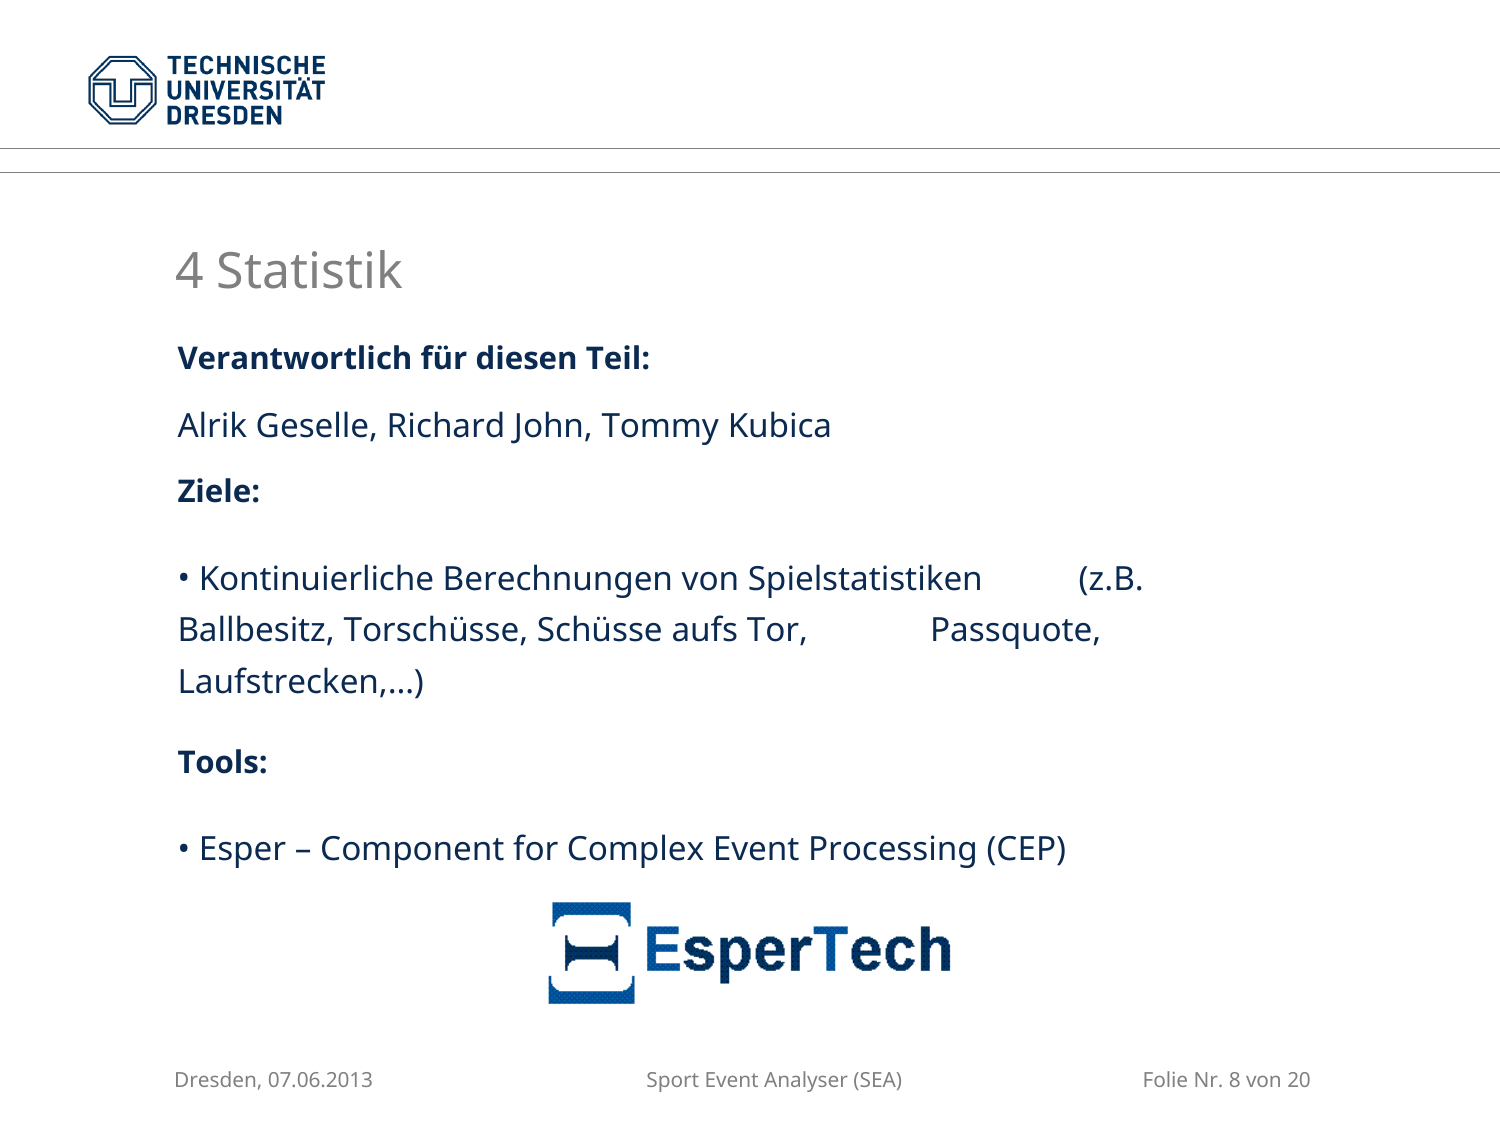

# 4 Statistik
Verantwortlich für diesen Teil:
Alrik Geselle, Richard John, Tommy Kubica
Ziele:
 Kontinuierliche Berechnungen von Spielstatistiken (z.B. Ballbesitz, Torschüsse, Schüsse aufs Tor, Passquote, Laufstrecken,…)
Tools:
 Esper – Component for Complex Event Processing (CEP)
Dresden, 07.06.2013